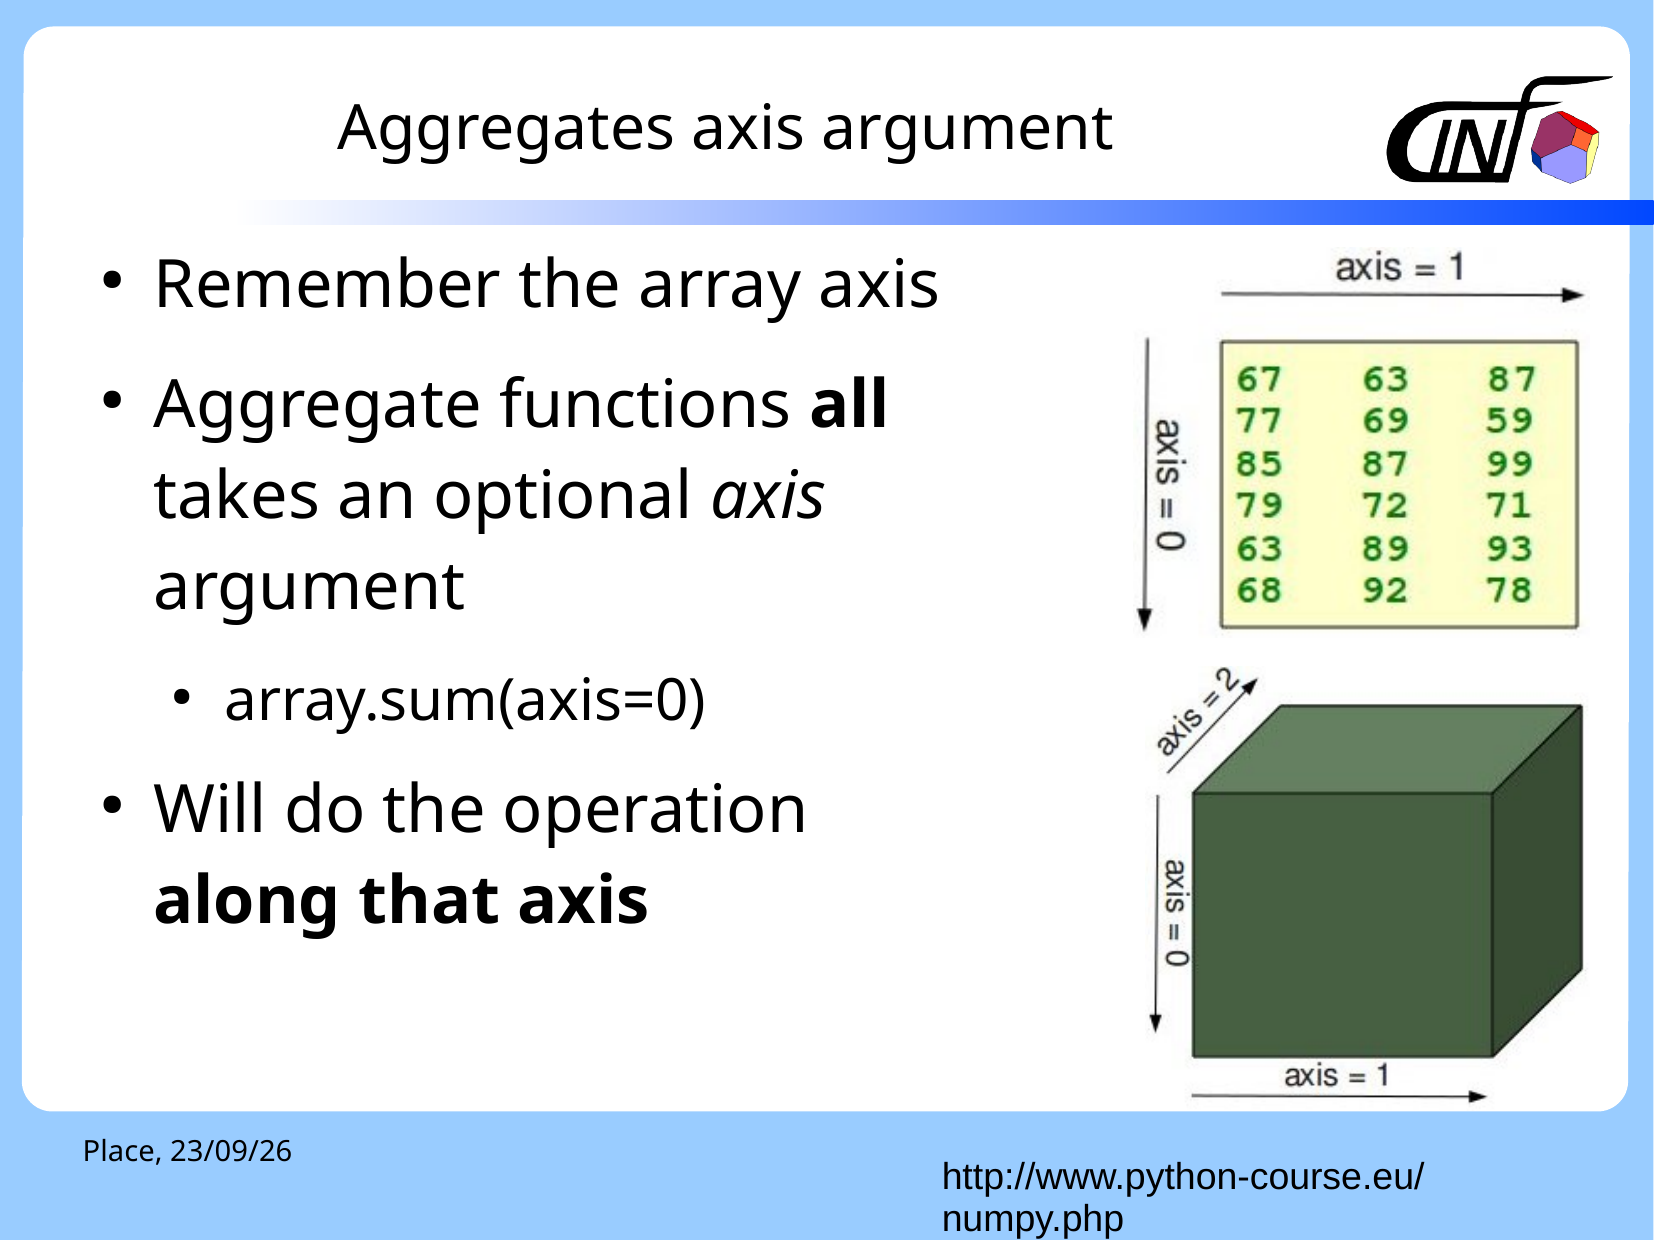

# Aggregates axis argument
Remember the array axis
Aggregate functions all takes an optional axis argument
array.sum(axis=0)
Will do the operation along that axis
http://www.python-course.eu/numpy.php